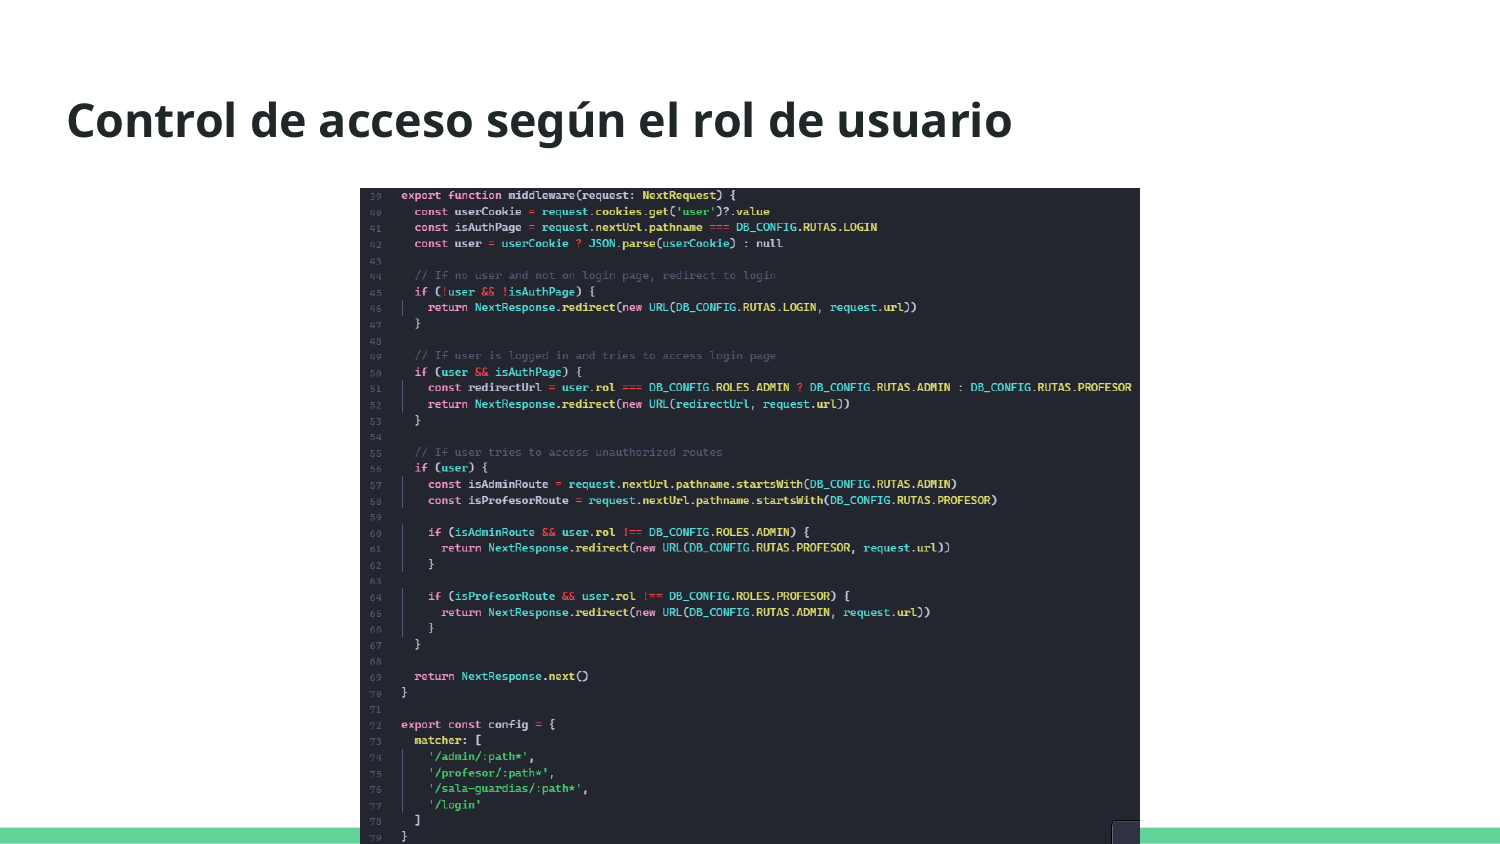

# Control de acceso según el rol de usuario